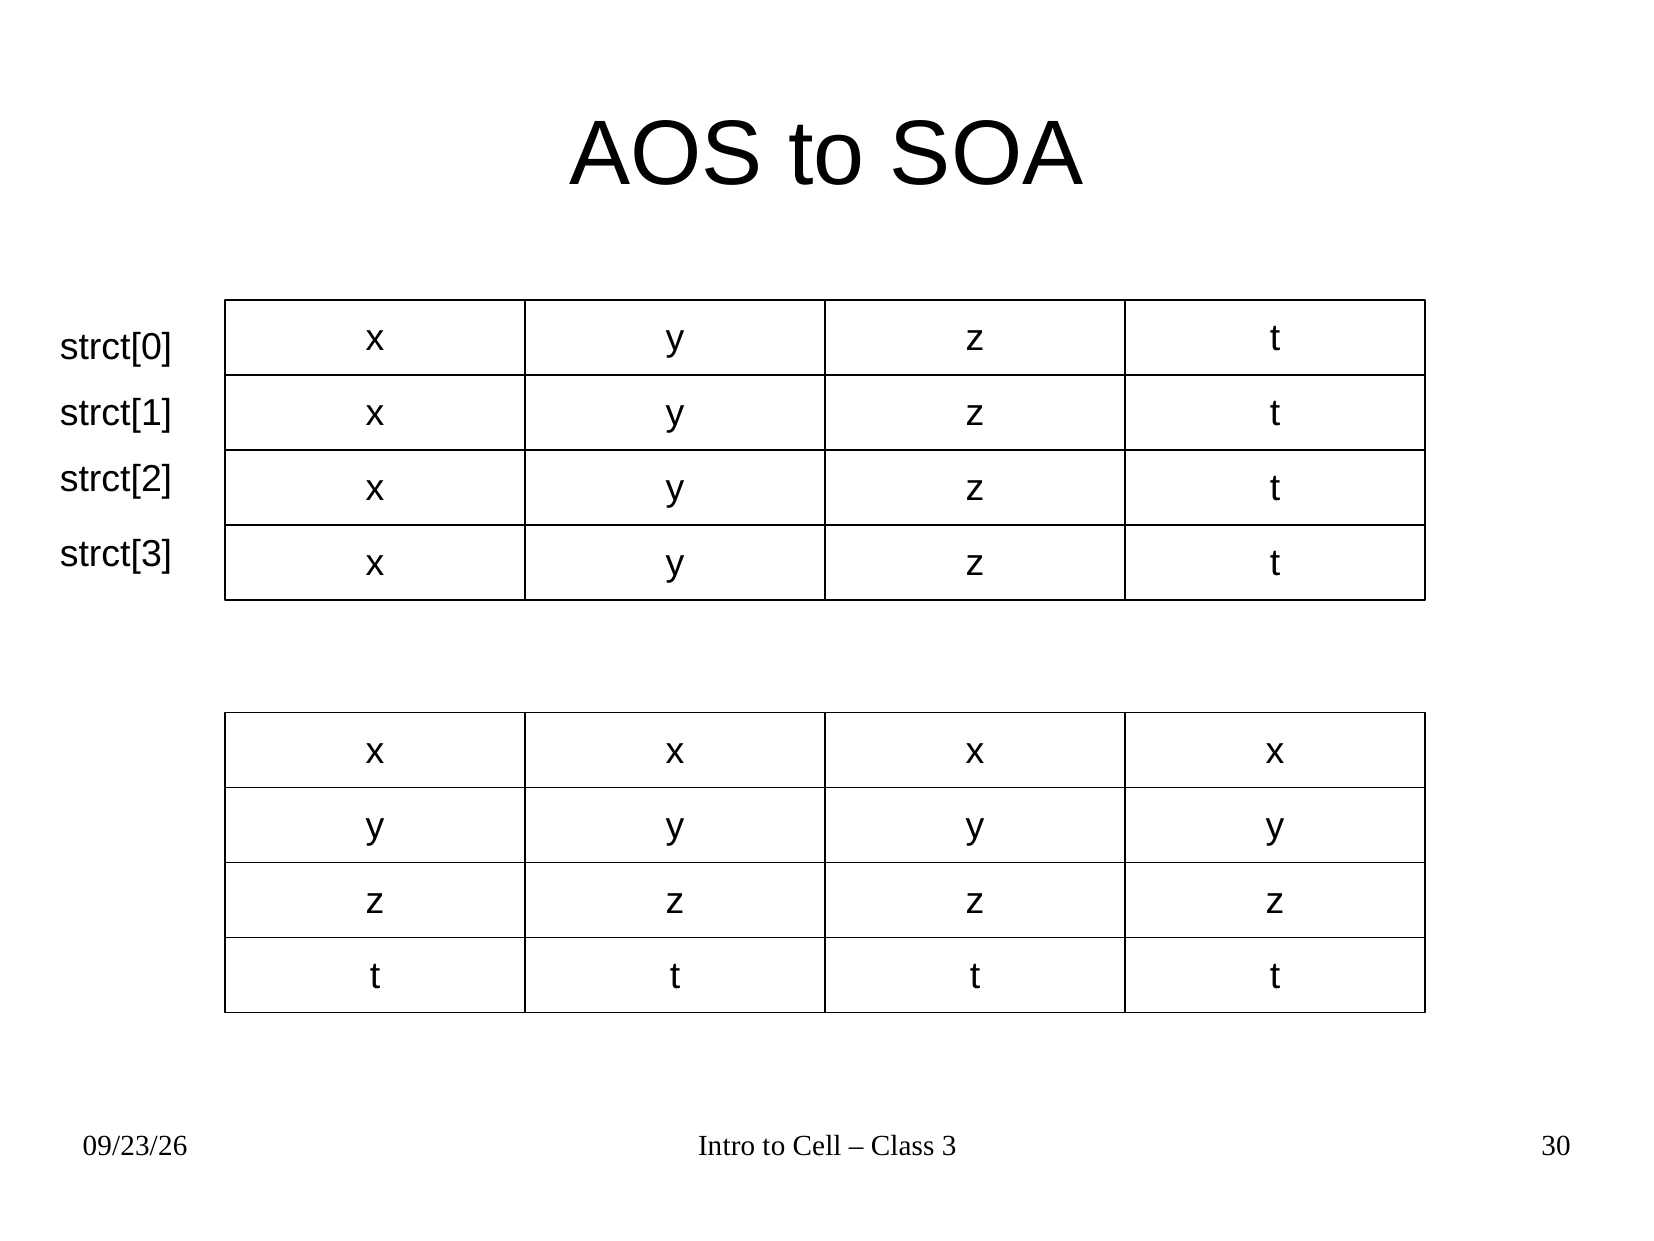

# AOS to SOA
x
y
z
t
strct[0]
x
y
z
t
strct[1]
x
y
z
t
strct[2]
strct[3]
x
y
z
t
x
x
x
x
y
y
y
y
z
z
z
z
t
t
t
t
Cell Programming Workshop
30